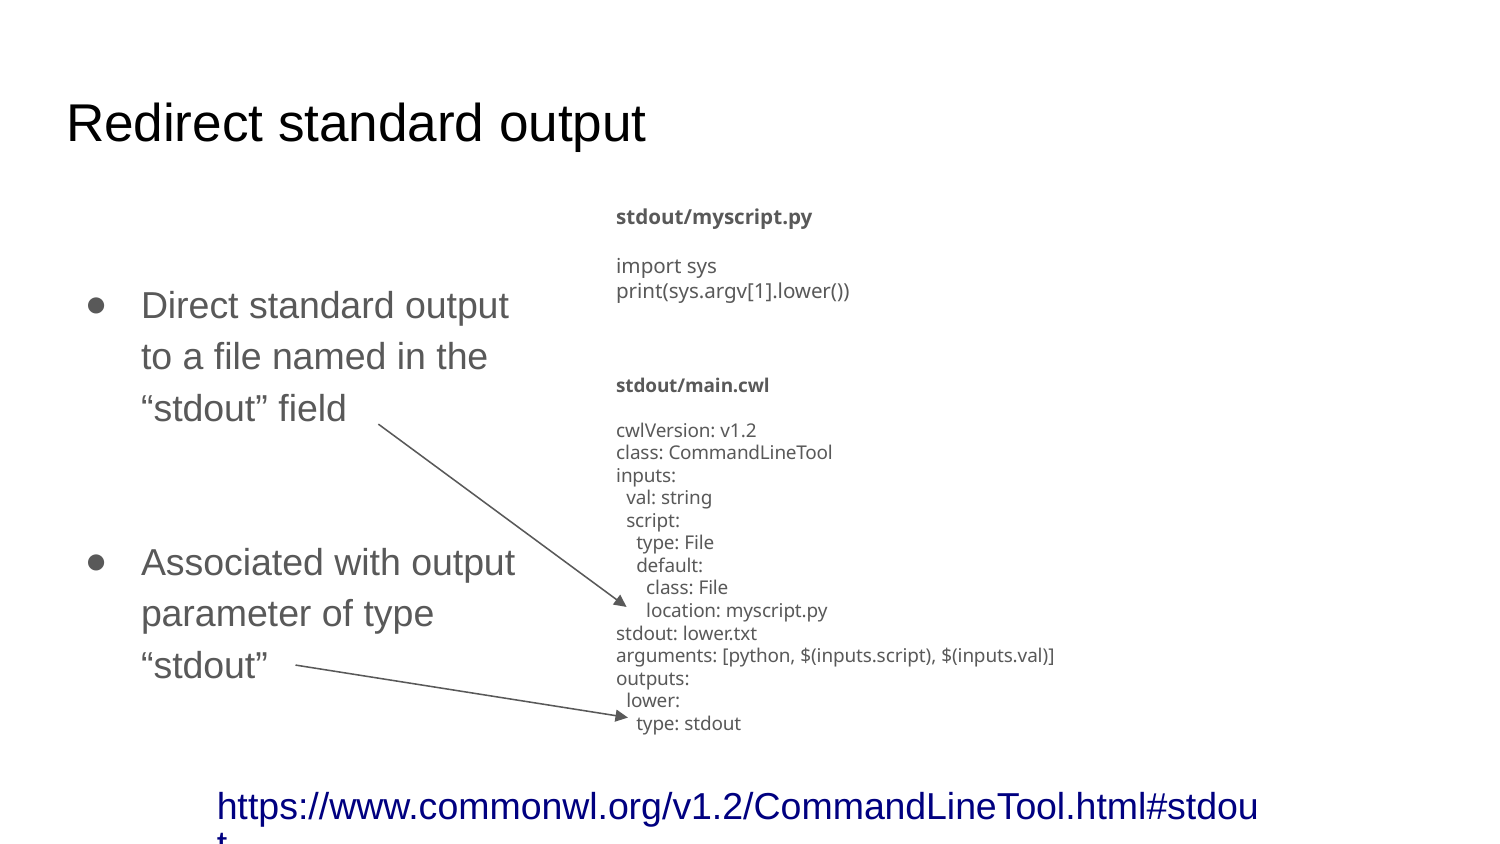

# Redirect standard output
Direct standard output to a file named in the “stdout” field
Associated with output parameter of type “stdout”
stdout/myscript.py
import sys
print(sys.argv[1].lower())
stdout/main.cwl
cwlVersion: v1.2
class: CommandLineTool
inputs:
 val: string
 script:
 type: File
 default:
 class: File
 location: myscript.py
stdout: lower.txt
arguments: [python, $(inputs.script), $(inputs.val)]
outputs:
 lower:
 type: stdout
https://www.commonwl.org/v1.2/CommandLineTool.html#stdout